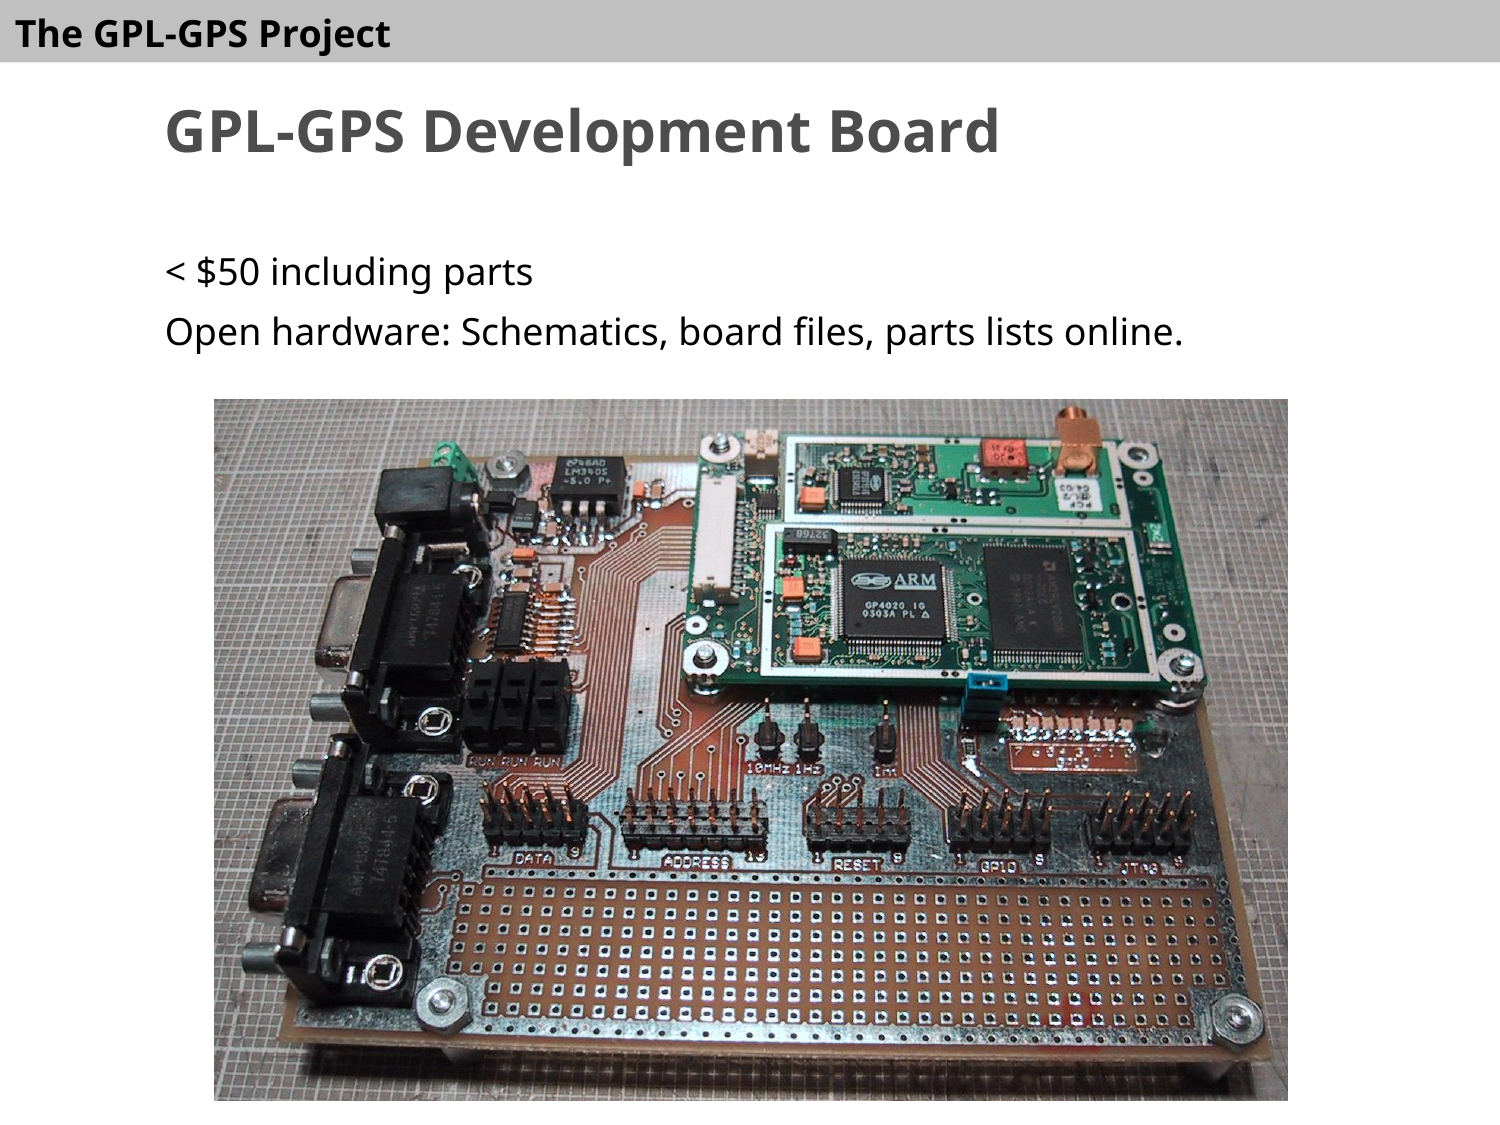

GPL-GPS Development Board
# < $50 including parts
Open hardware: Schematics, board files, parts lists online.